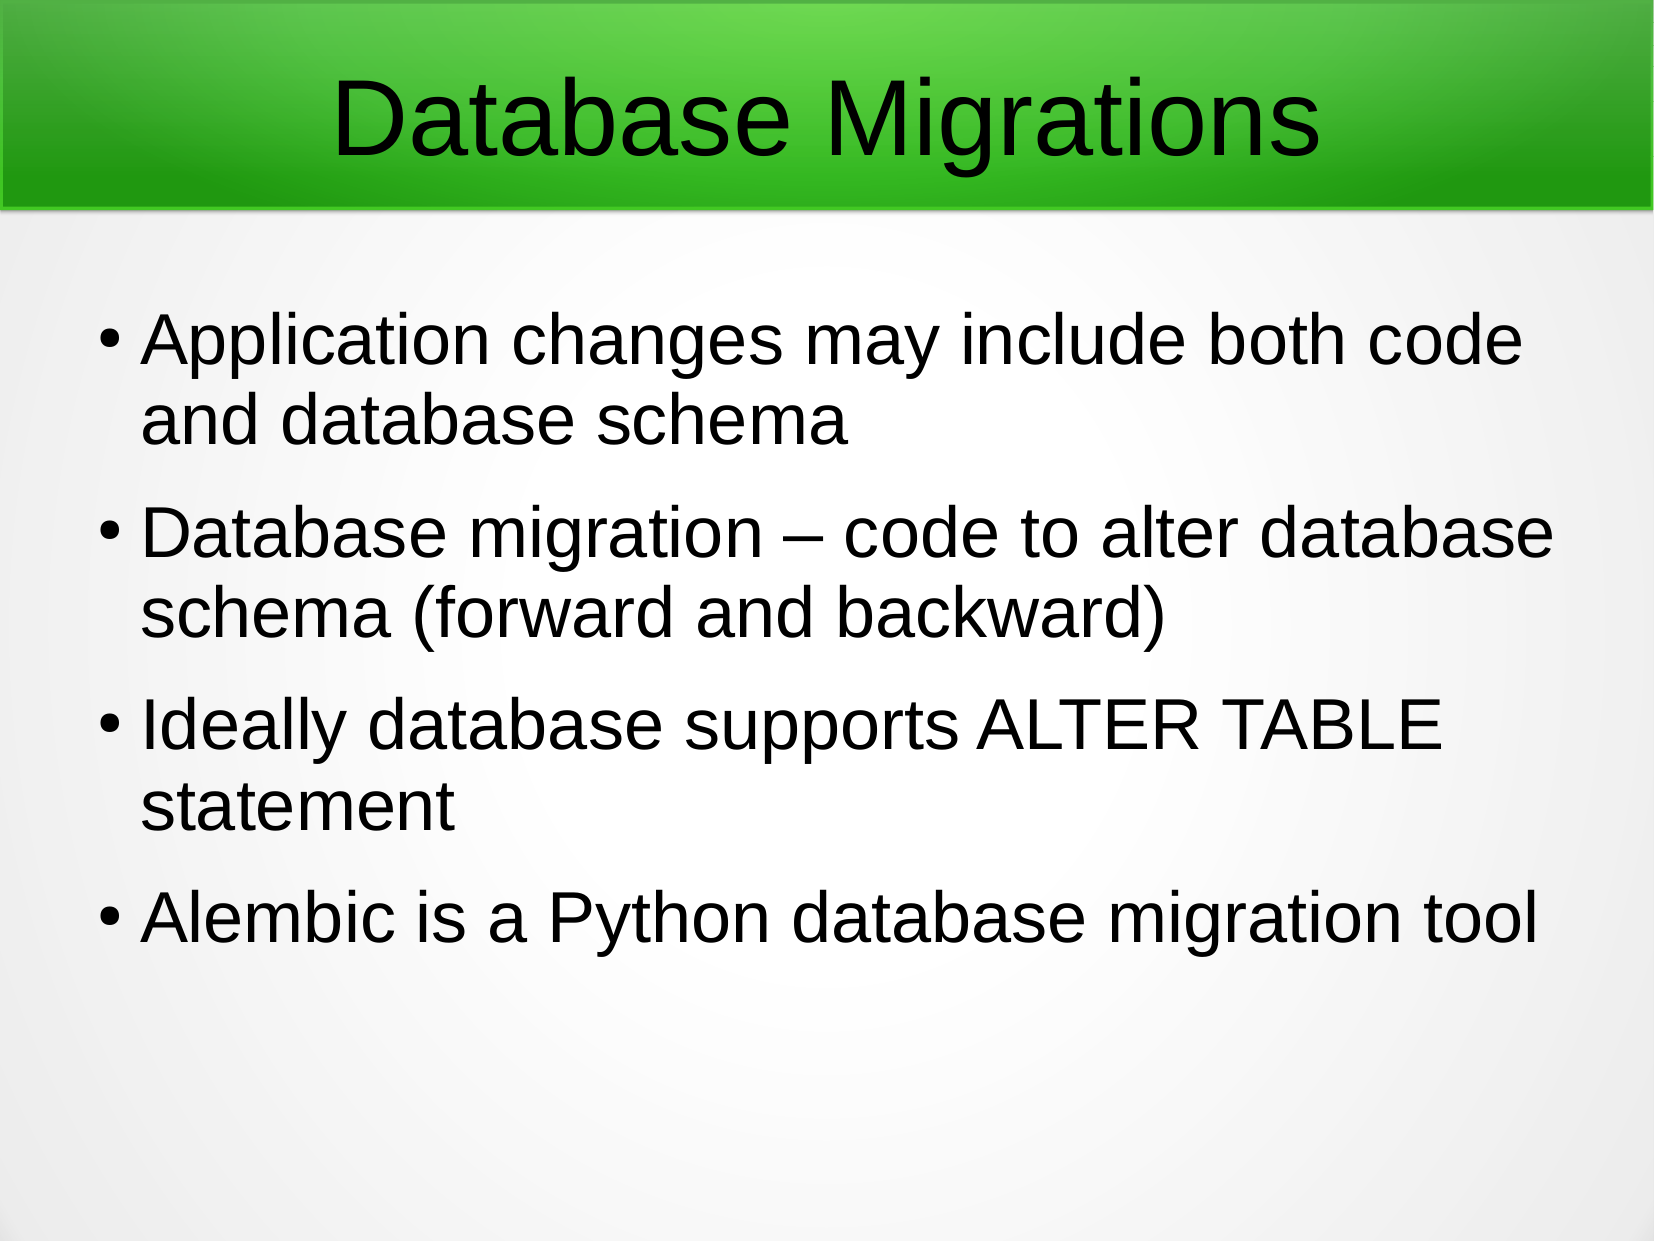

# Database Migrations
Application changes may include both code and database schema
Database migration – code to alter database schema (forward and backward)
Ideally database supports ALTER TABLE statement
Alembic is a Python database migration tool